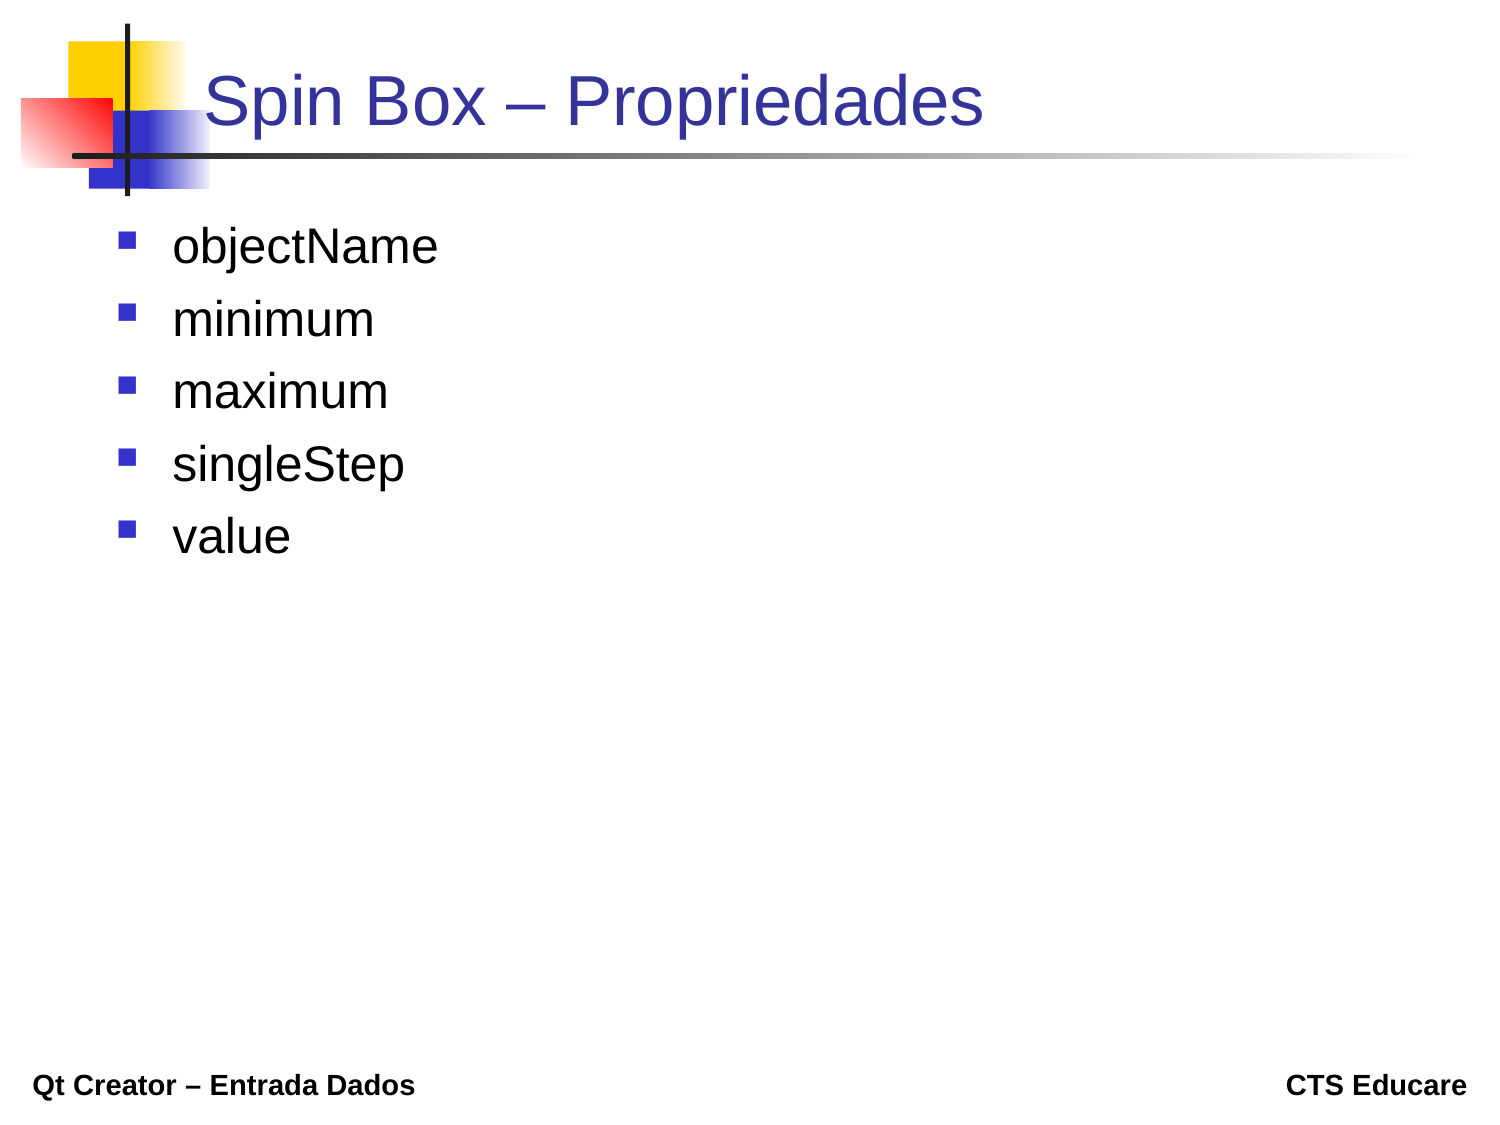

# Spin Box – Propriedades
objectName
minimum
maximum
singleStep
value